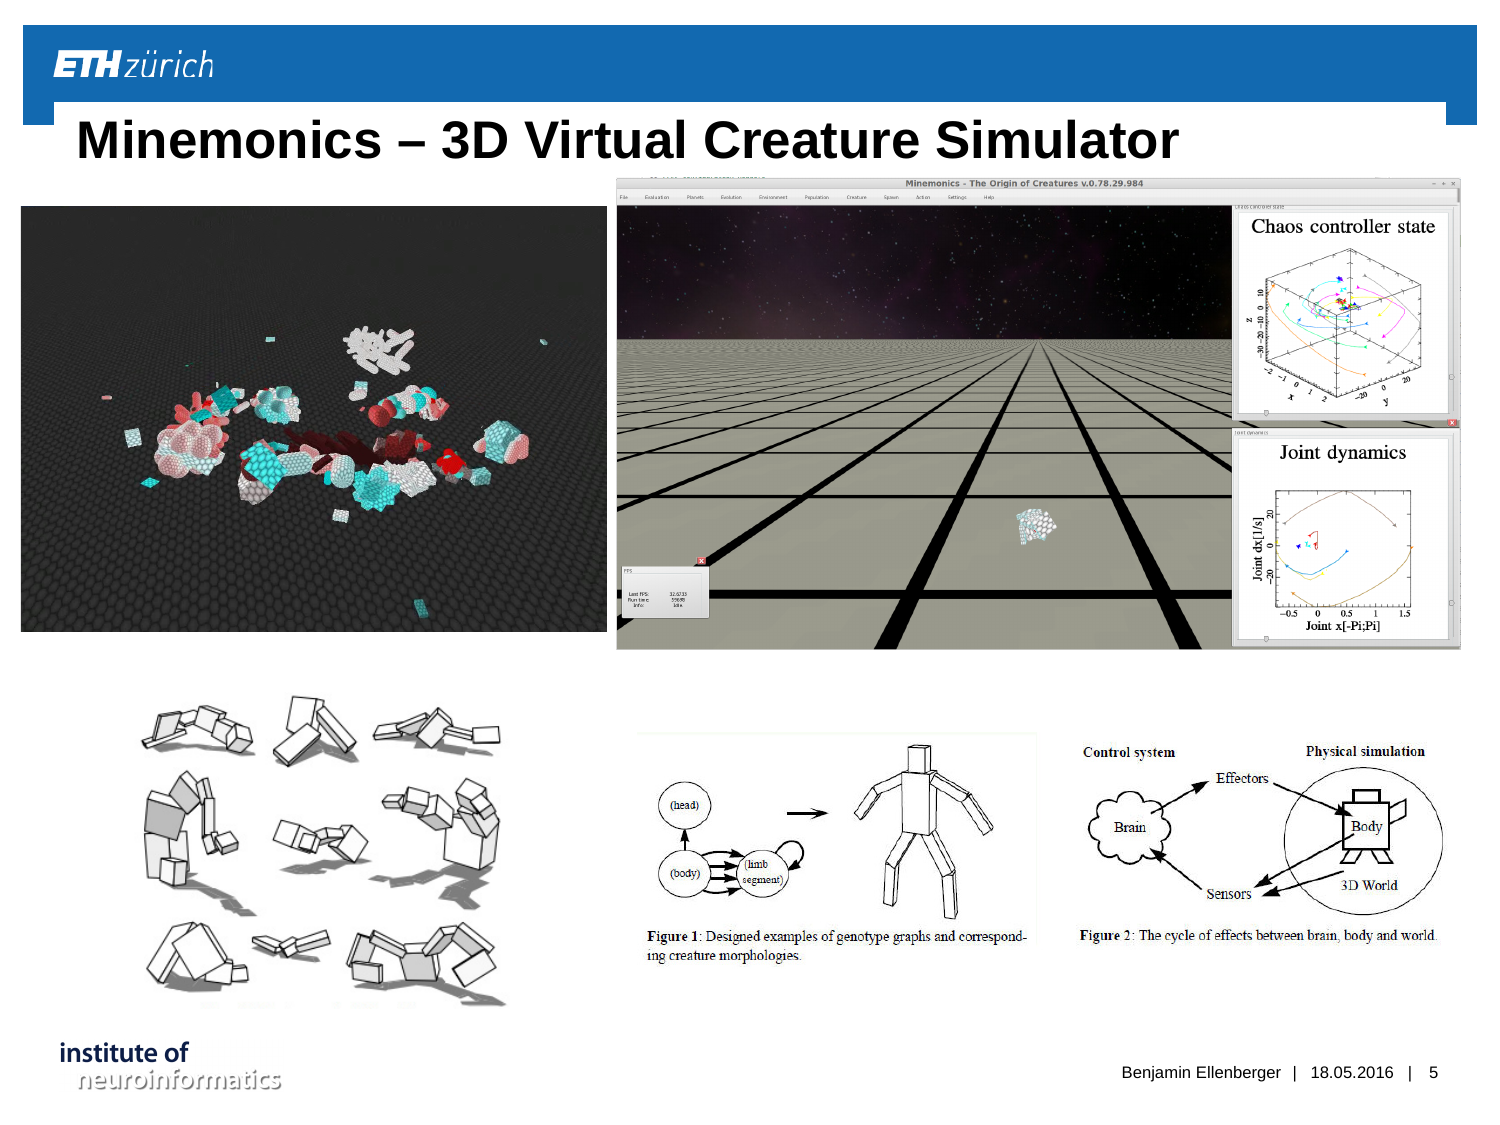

# Minemonics – 3D Virtual Creature Simulator
First name Surname (edit via “View” > “Header & Footer”)
12.12.2014
5